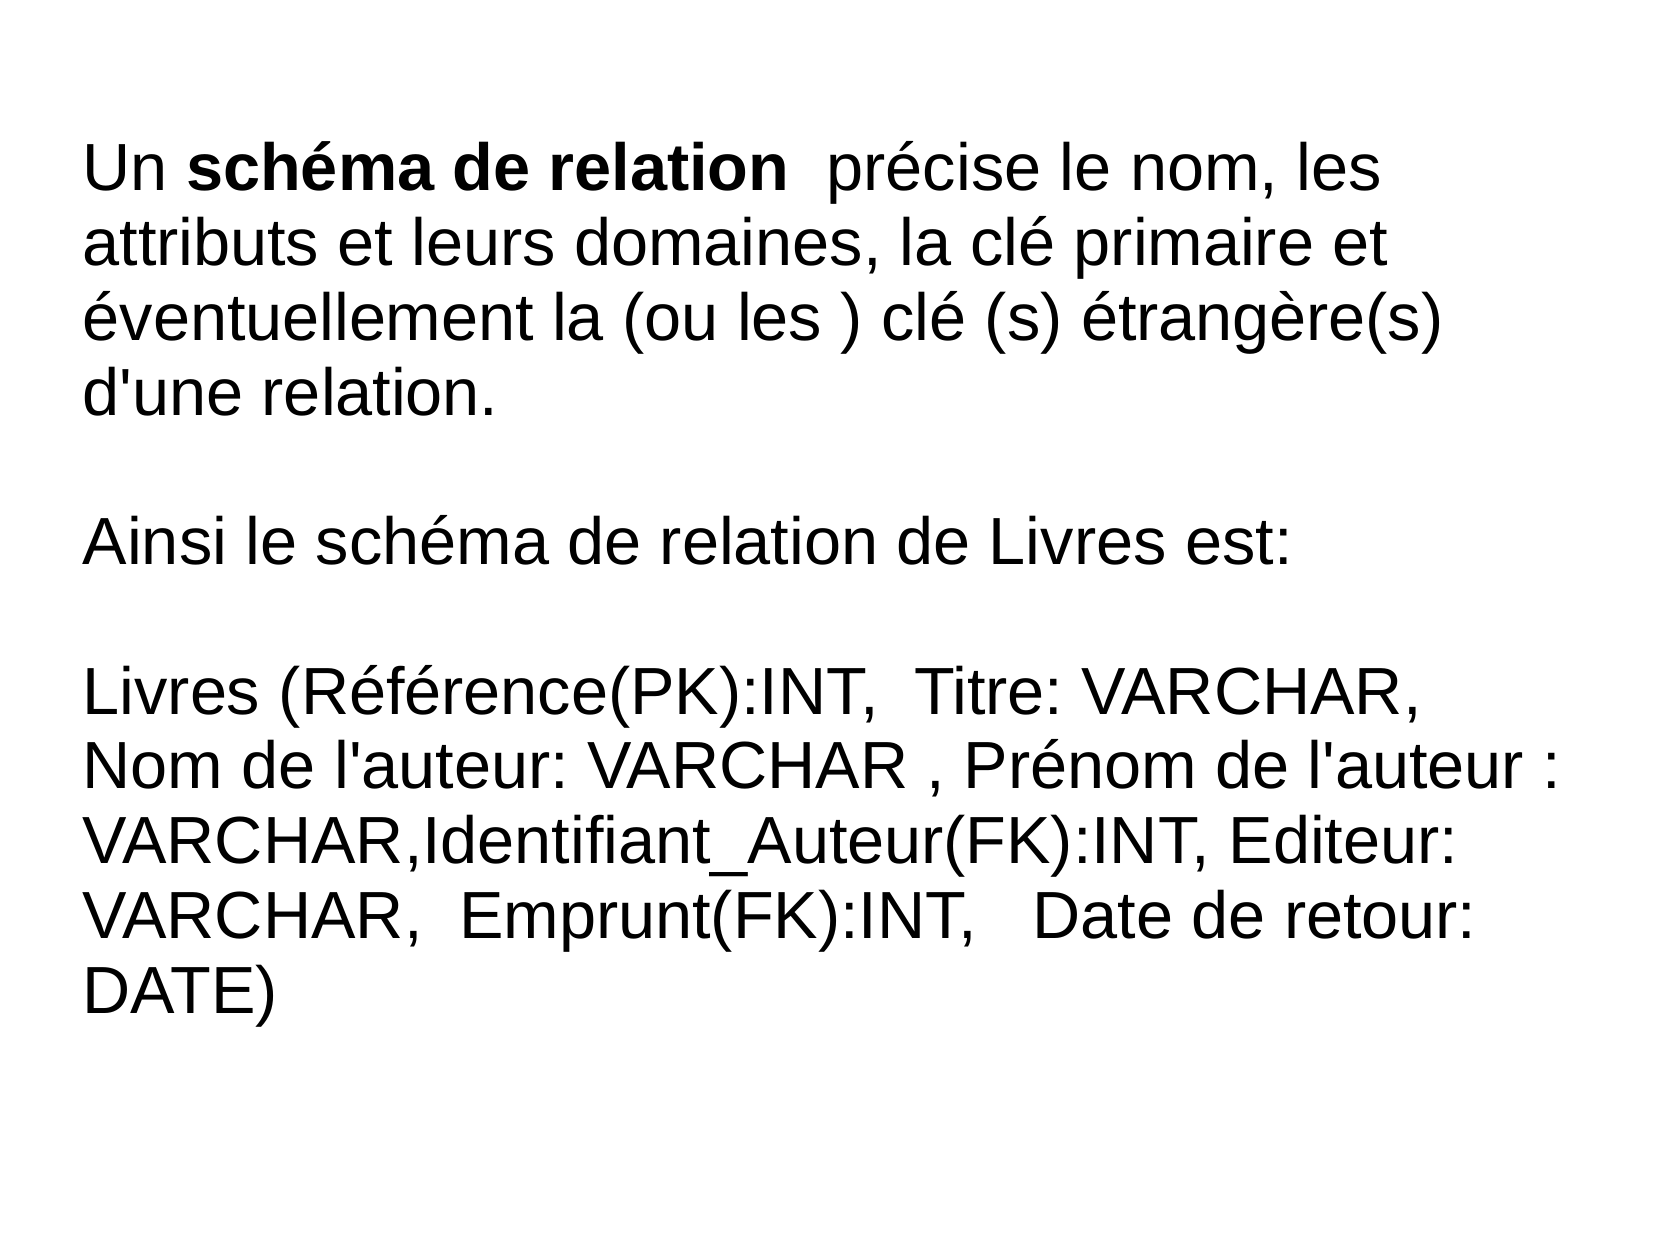

# Un schéma de relation précise le nom, les attributs et leurs domaines, la clé primaire et éventuellement la (ou les ) clé (s) étrangère(s) d'une relation.
Ainsi le schéma de relation de Livres est:
Livres (Référence(PK):INT, Titre: VARCHAR, Nom de l'auteur: VARCHAR , Prénom de l'auteur : VARCHAR,Identifiant_Auteur(FK):INT, Editeur: VARCHAR, Emprunt(FK):INT, Date de retour: DATE)